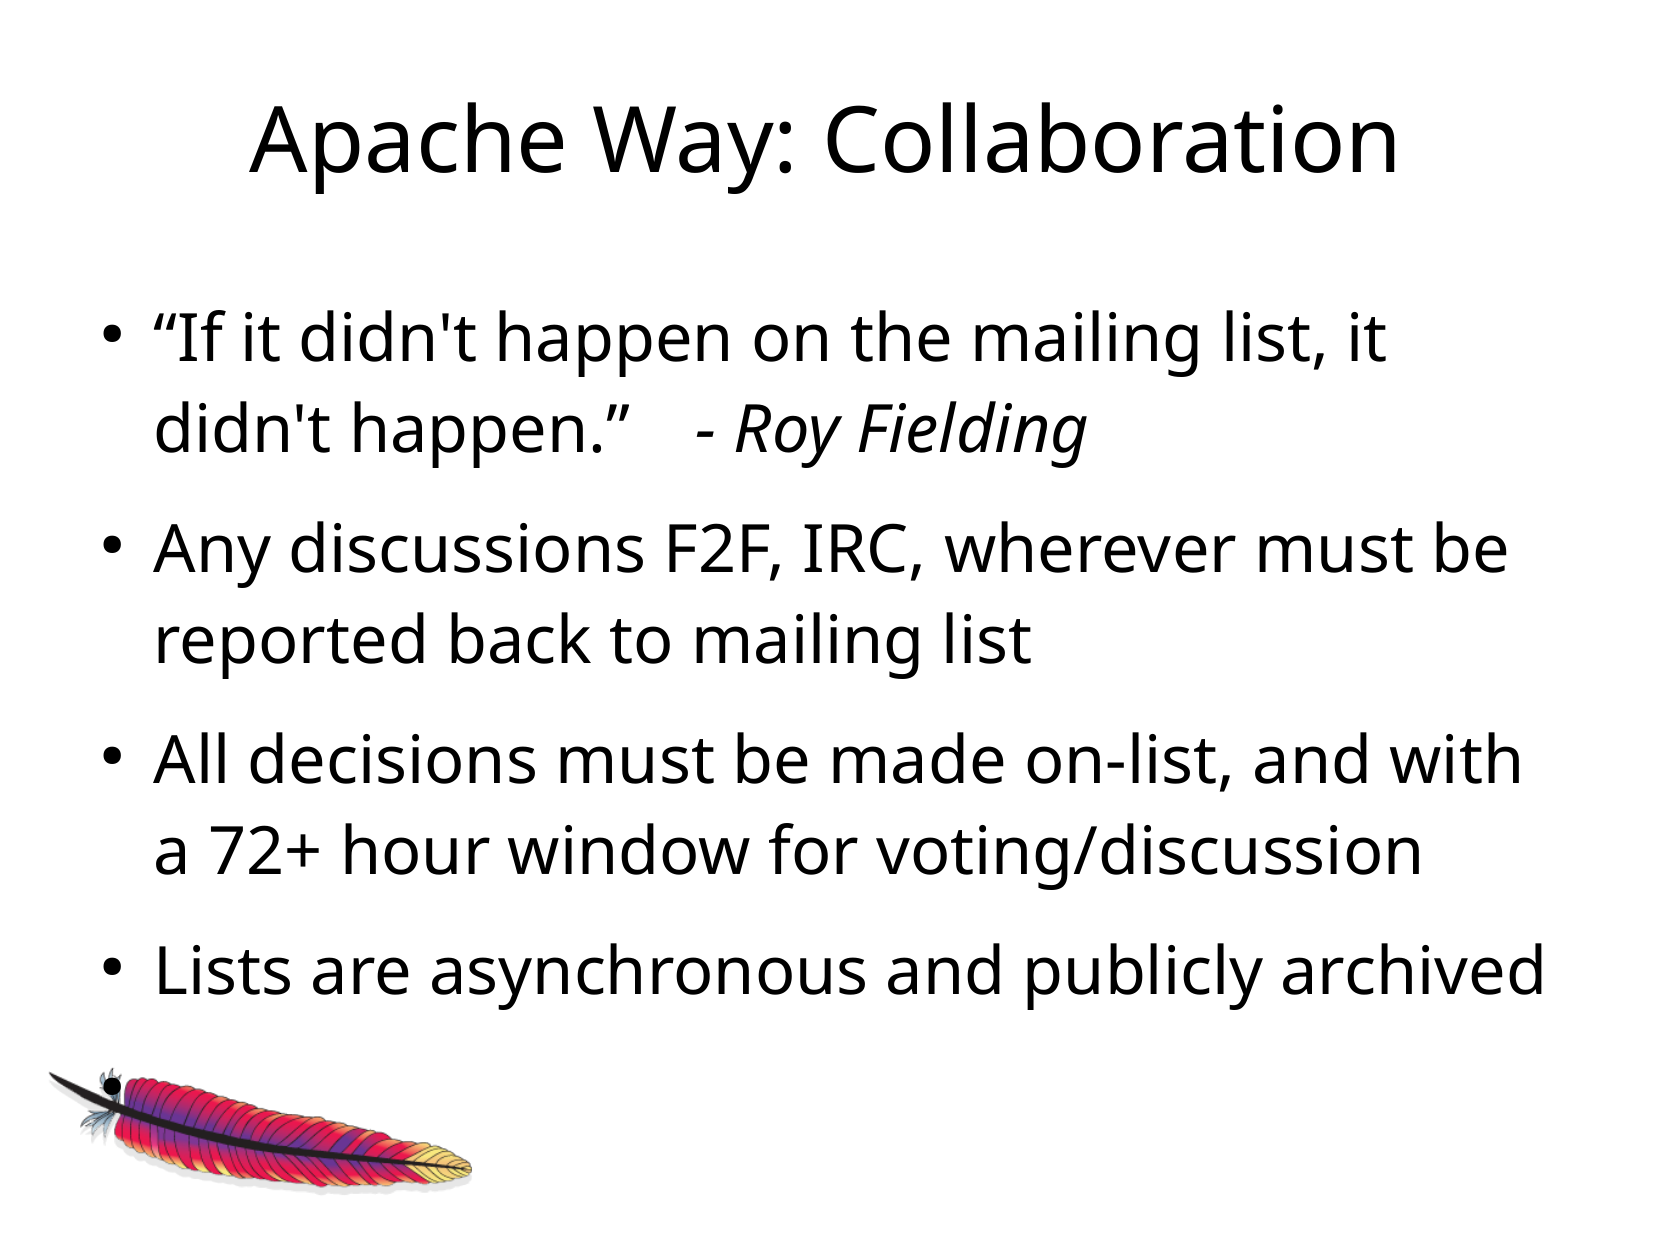

# Apache Way: Collaboration
“If it didn't happen on the mailing list, it didn't happen.”	 - Roy Fielding
Any discussions F2F, IRC, wherever must be reported back to mailing list
All decisions must be made on-list, and with a 72+ hour window for voting/discussion
Lists are asynchronous and publicly archived